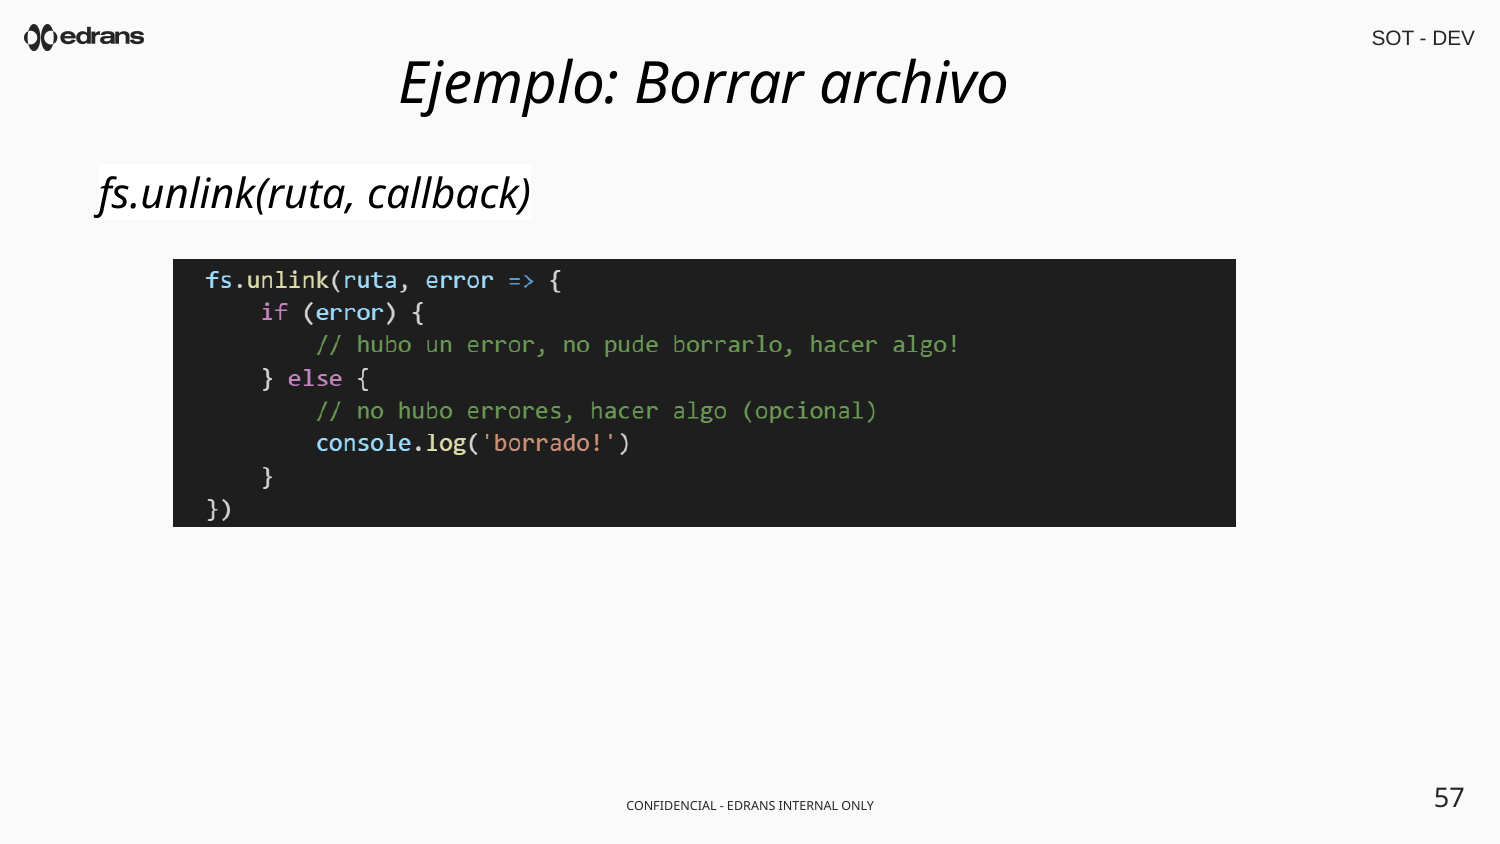

SOT - DEV
Ejemplo: Borrar archivo
fs.unlink(ruta, callback)
CONFIDENCIAL - EDRANS INTERNAL ONLY